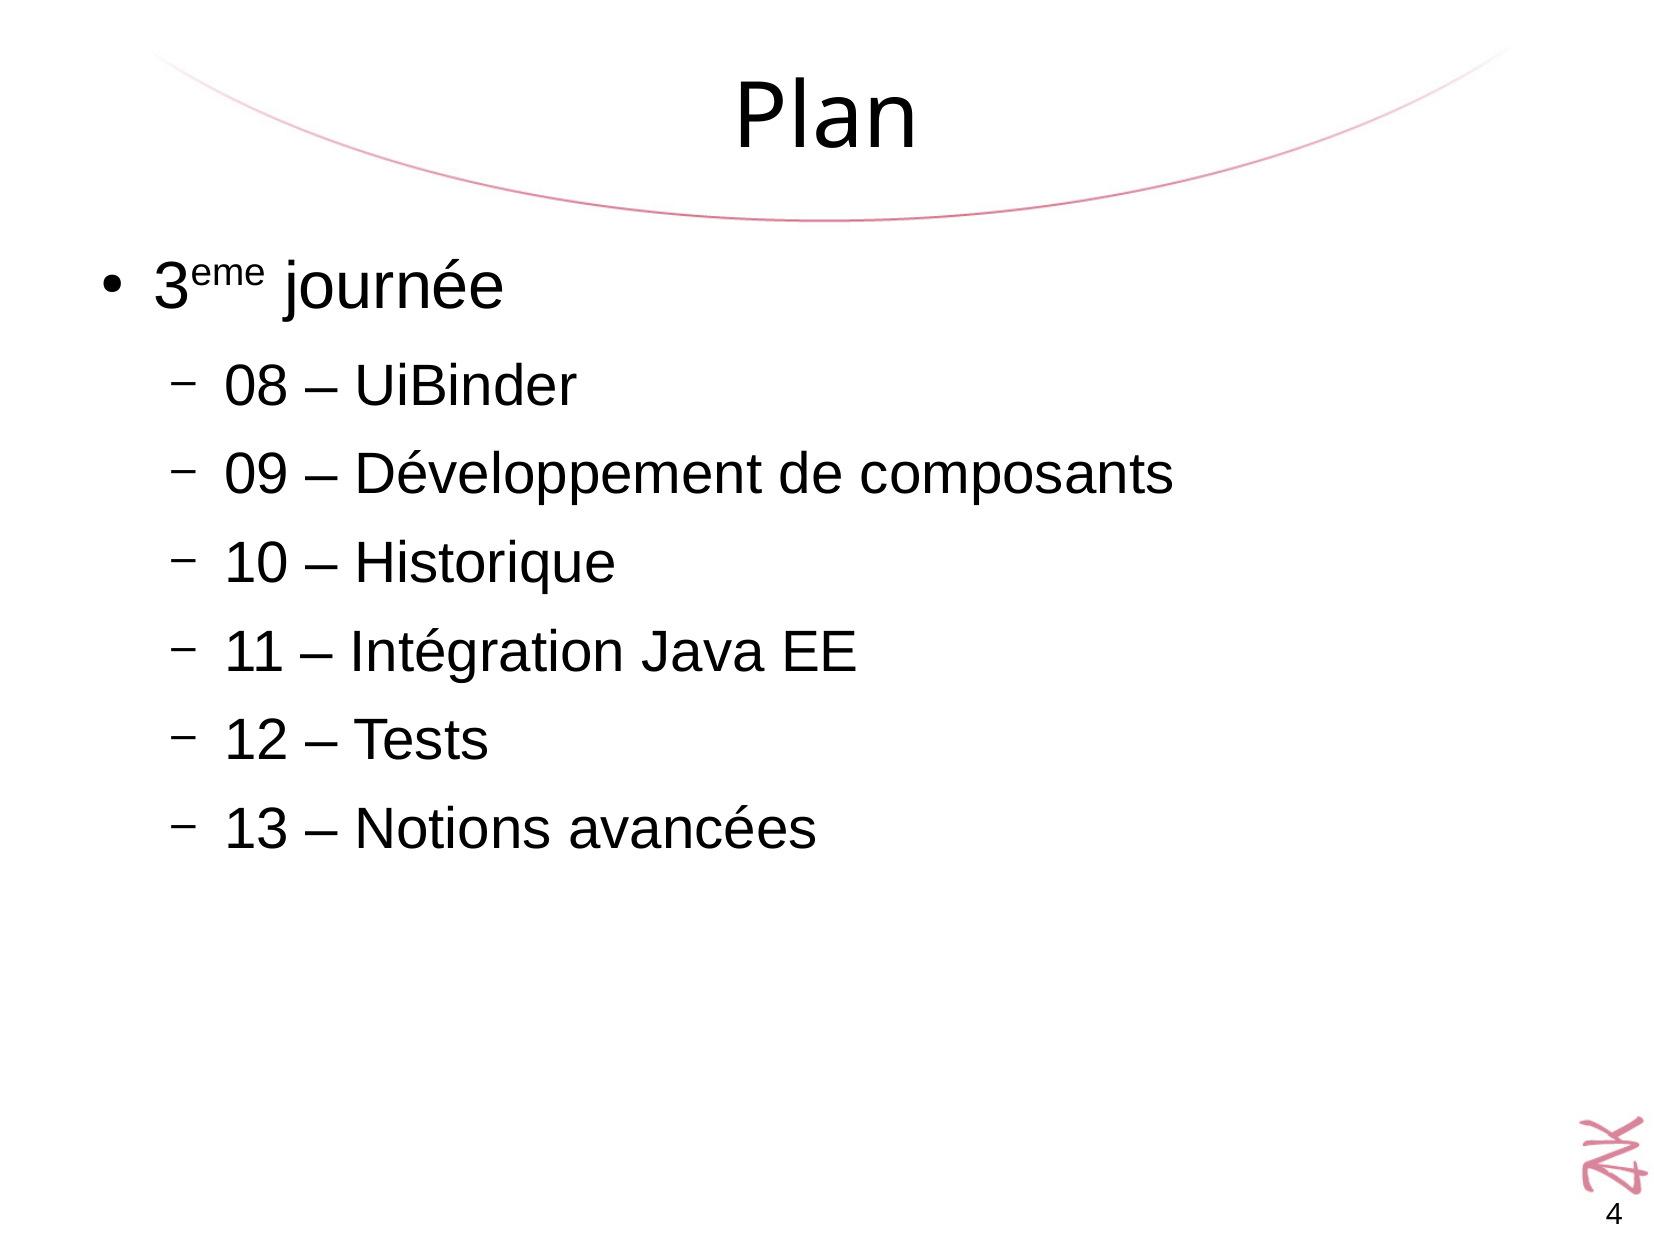

# Plan
3eme journée
08 – UiBinder
09 – Développement de composants
10 – Historique
11 – Intégration Java EE
12 – Tests
13 – Notions avancées
4